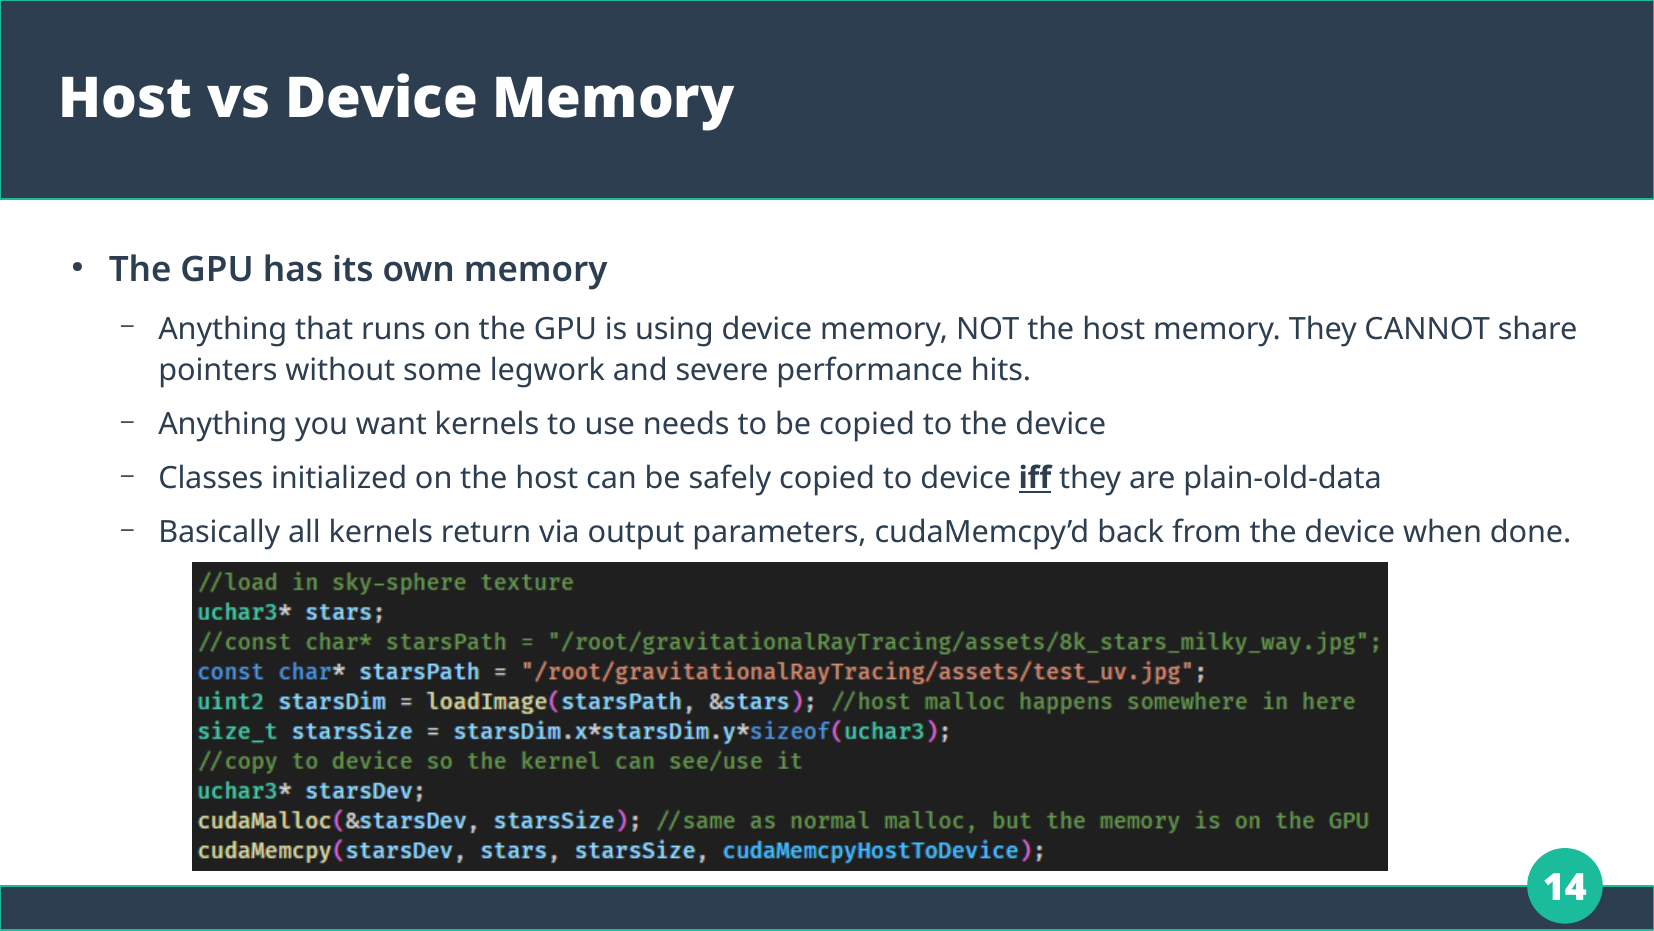

# Host vs Device Memory
The GPU has its own memory
Anything that runs on the GPU is using device memory, NOT the host memory. They CANNOT share pointers without some legwork and severe performance hits.
Anything you want kernels to use needs to be copied to the device
Classes initialized on the host can be safely copied to device iff they are plain-old-data
Basically all kernels return via output parameters, cudaMemcpy’d back from the device when done.
14